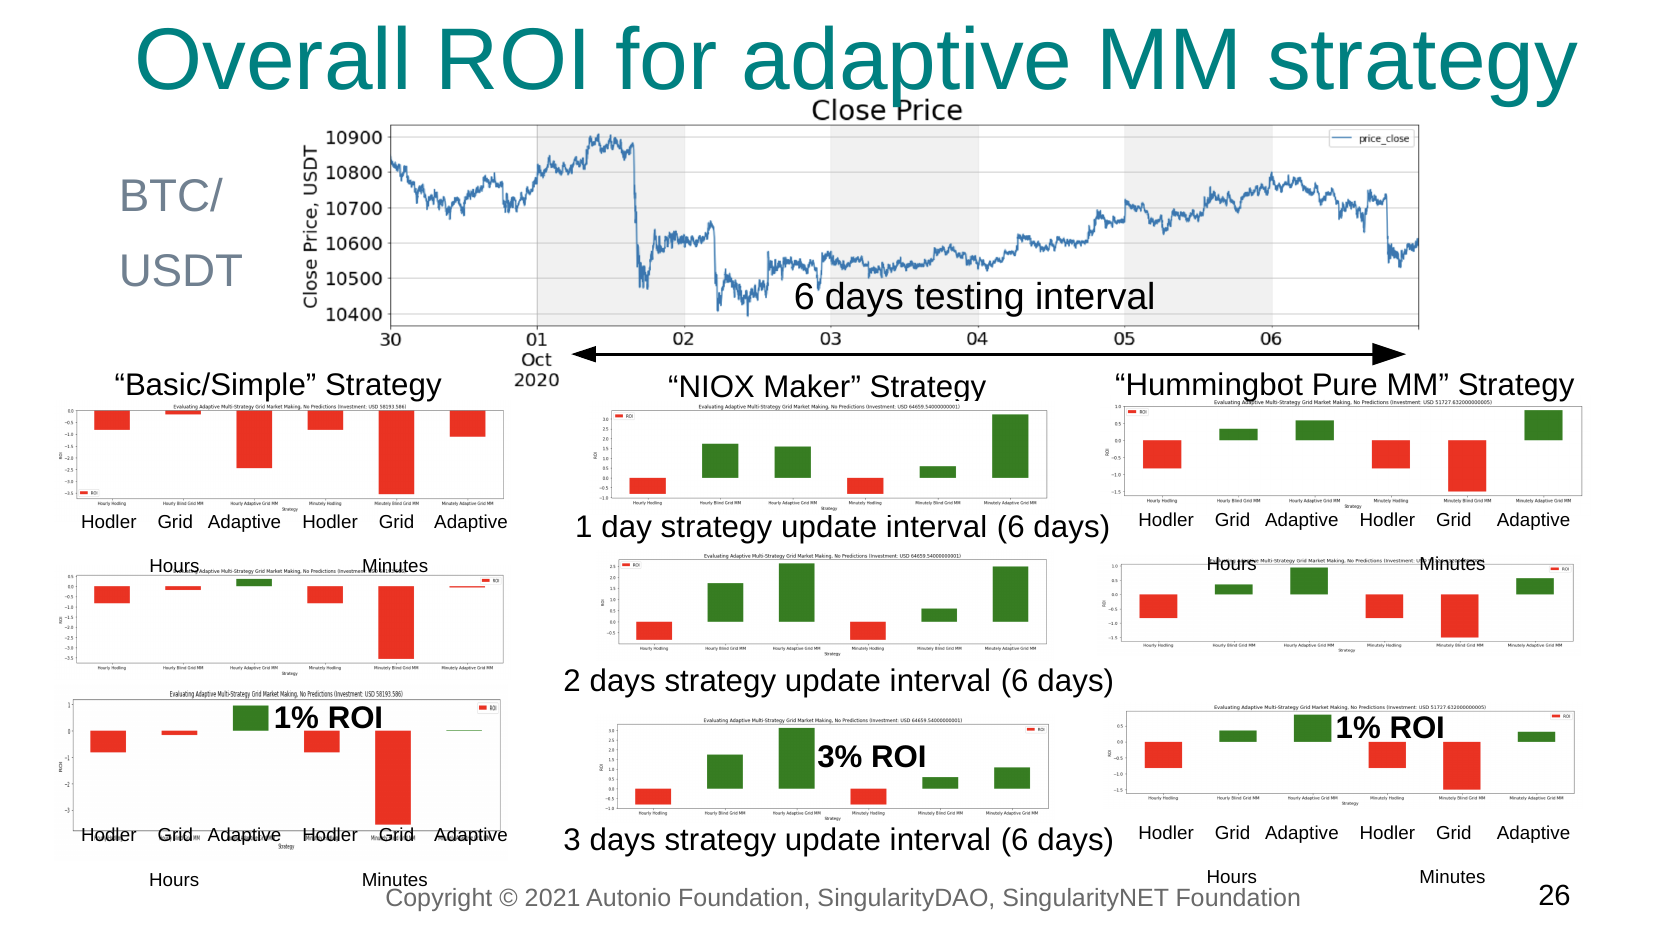

Overall ROI for adaptive MM strategy
BTC/
USDT
6 days testing interval
“Basic/Simple” Strategy
“Hummingbot Pure MM” Strategy
“NIOX Maker” Strategy
1 day strategy update interval (6 days)
Hodler Grid Adaptive Hodler Grid Adaptive
 Hours Minutes
Hodler Grid Adaptive Hodler Grid Adaptive
 Hours Minutes
2 days strategy update interval (6 days)
1% ROI
1% ROI
3% ROI
3 days strategy update interval (6 days)
Hodler Grid Adaptive Hodler Grid Adaptive
 Hours Minutes
Hodler Grid Adaptive Hodler Grid Adaptive
 Hours Minutes
Copyright © 2021 Autonio Foundation, SingularityDAO, SingularityNET Foundation
26